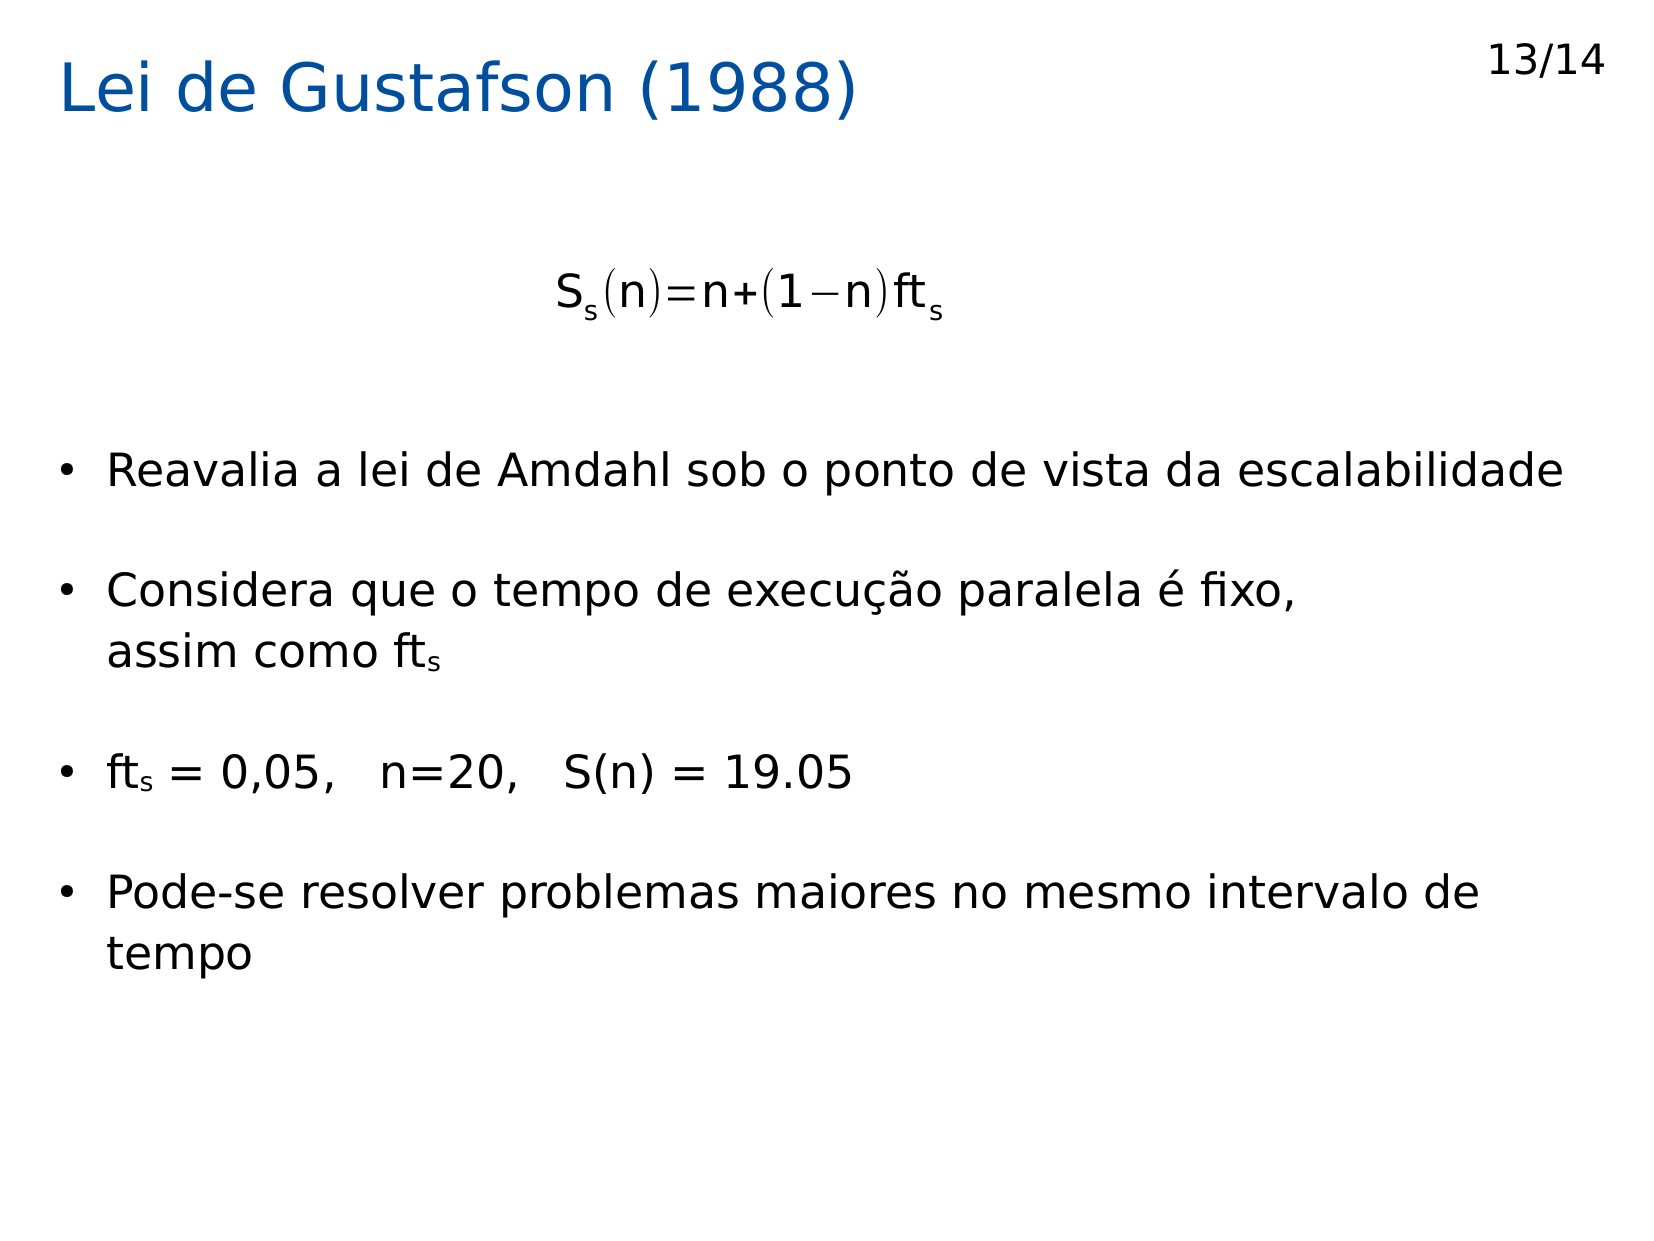

# Lei de Gustafson (1988)
13
Reavalia a lei de Amdahl sob o ponto de vista da escalabilidade
Considera que o tempo de execução paralela é fixo,
assim como fts
fts = 0,05, n=20, S(n) = 19.05
Pode-se resolver problemas maiores no mesmo intervalo de tempo